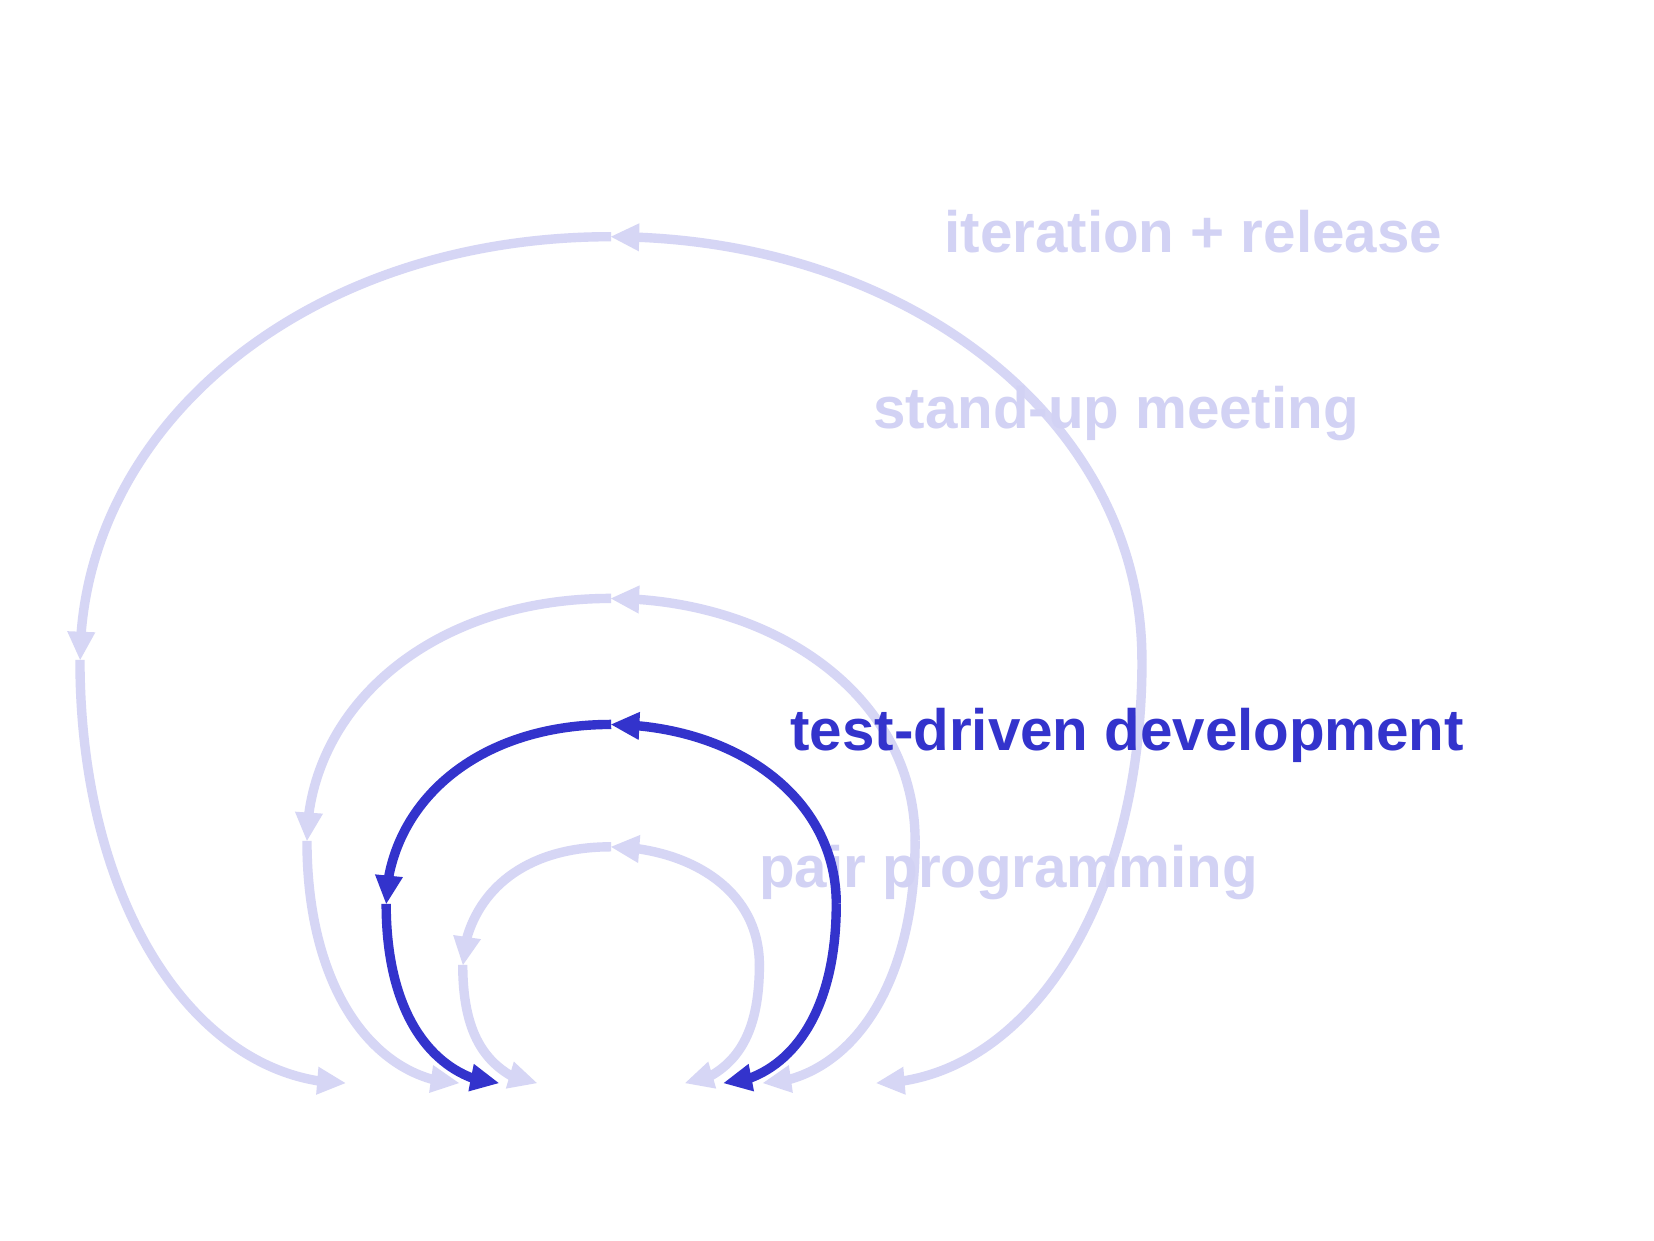

iteration + release
stand-up meeting
test-driven development
pair programming